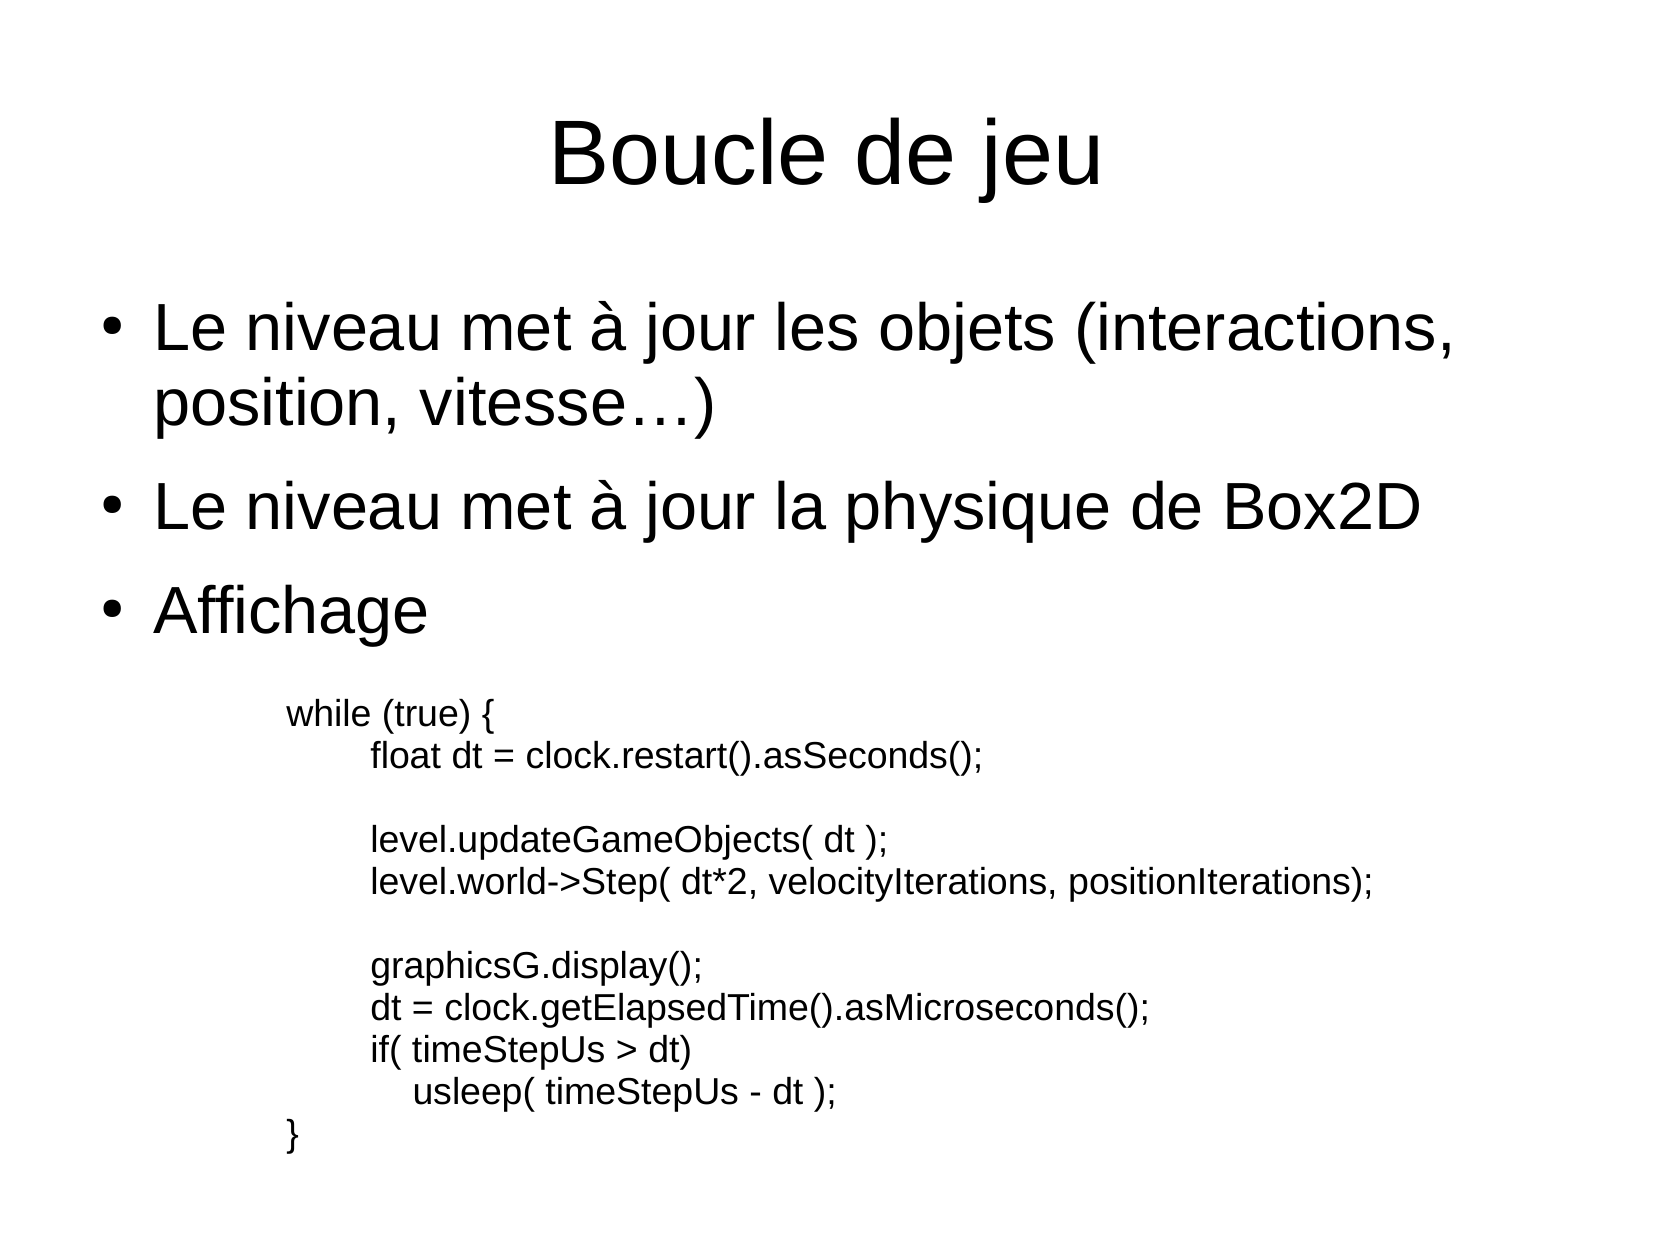

# Boucle de jeu
Le niveau met à jour les objets (interactions, position, vitesse…)
Le niveau met à jour la physique de Box2D
Affichage
while (true) {
 float dt = clock.restart().asSeconds();
 level.updateGameObjects( dt );
 level.world->Step( dt*2, velocityIterations, positionIterations);
 graphicsG.display();
 dt = clock.getElapsedTime().asMicroseconds();
 if( timeStepUs > dt)
 usleep( timeStepUs - dt );
}